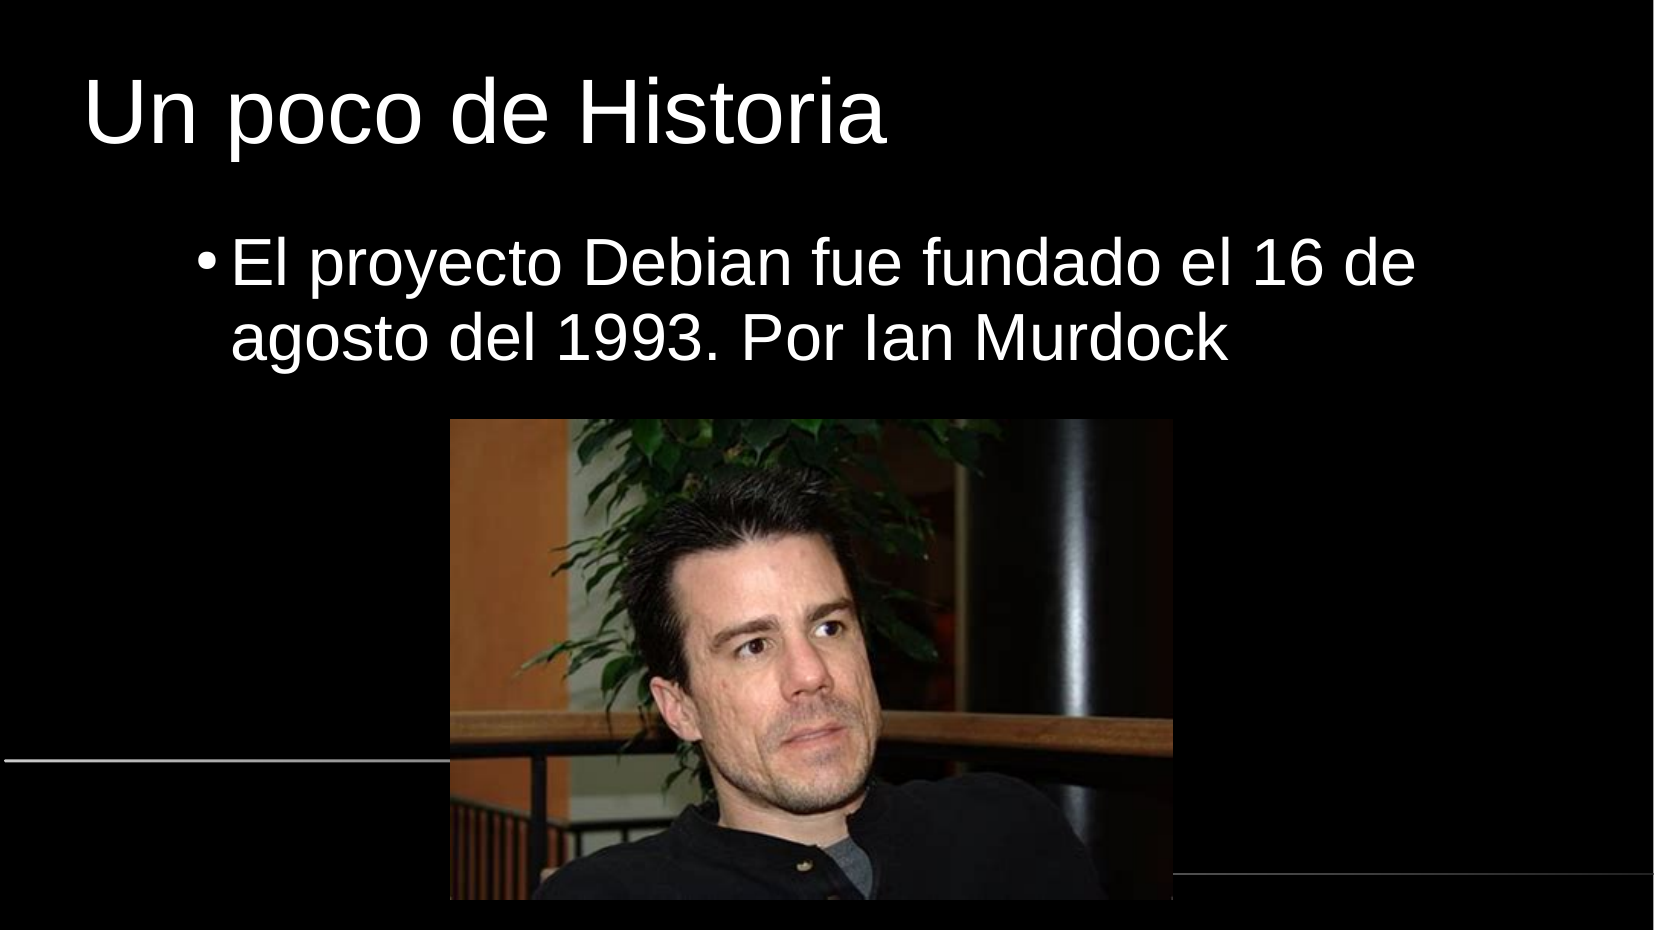

# Un poco de Historia
El proyecto Debian fue fundado el 16 de agosto del 1993. Por Ian Murdock